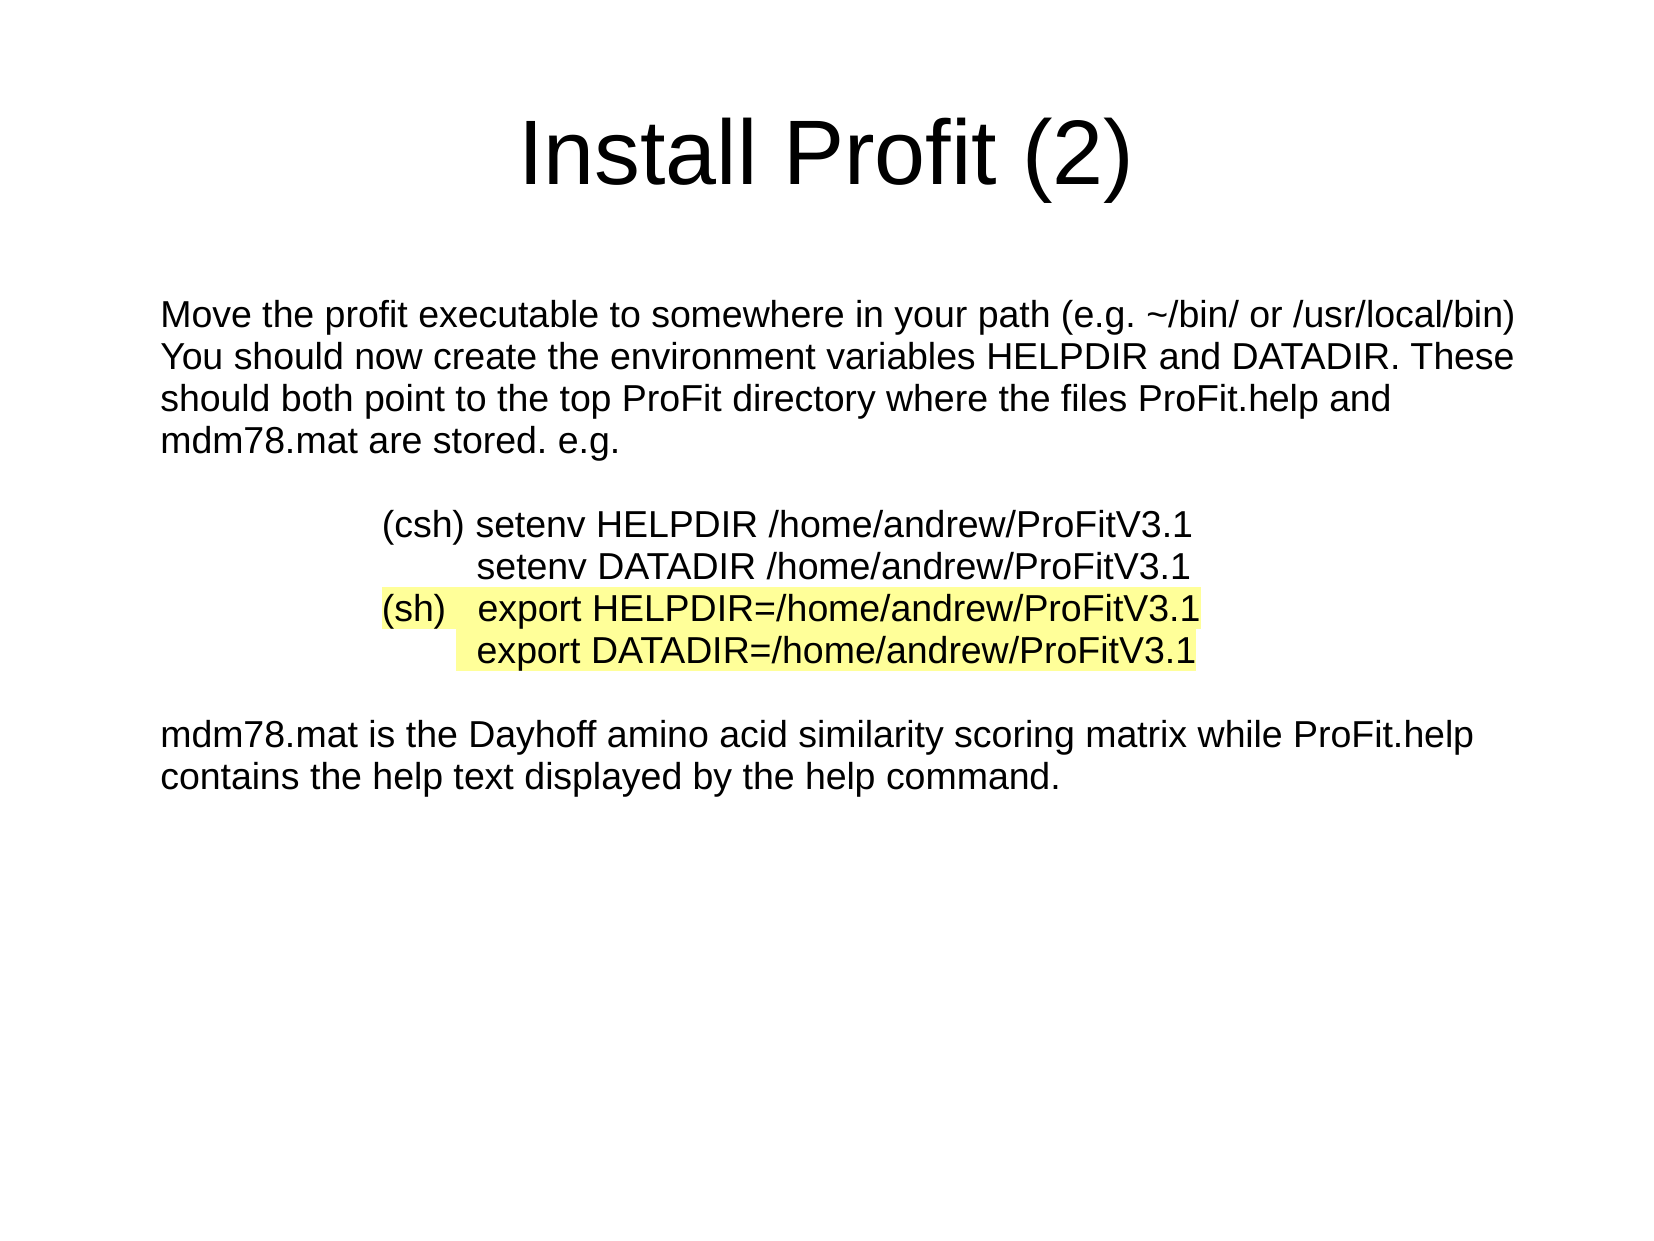

# Install Profit (2)
Move the profit executable to somewhere in your path (e.g. ~/bin/ or /usr/local/bin)
You should now create the environment variables HELPDIR and DATADIR. These
should both point to the top ProFit directory where the files ProFit.help and
mdm78.mat are stored. e.g.
			(csh) setenv HELPDIR /home/andrew/ProFitV3.1
				 setenv DATADIR /home/andrew/ProFitV3.1
			(sh) export HELPDIR=/home/andrew/ProFitV3.1
				 export DATADIR=/home/andrew/ProFitV3.1
mdm78.mat is the Dayhoff amino acid similarity scoring matrix while ProFit.help
contains the help text displayed by the help command.